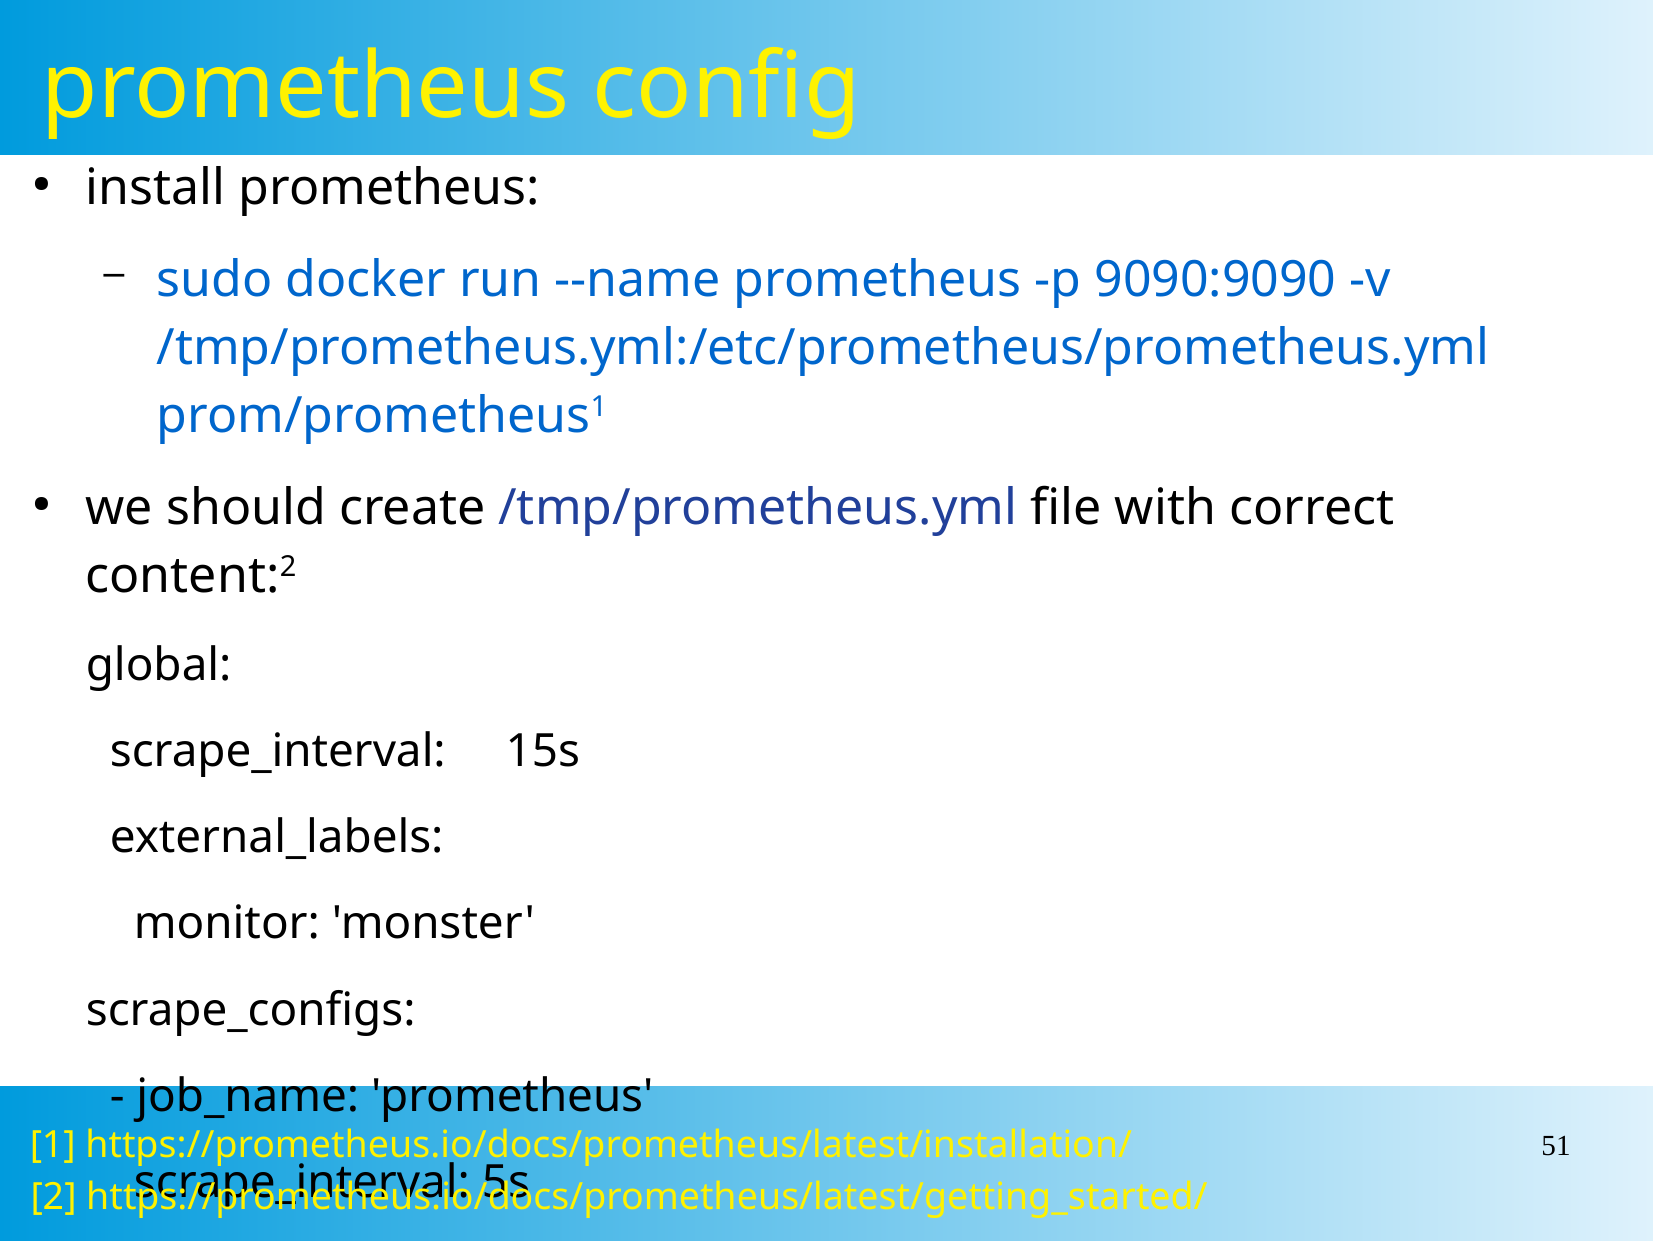

# prometheus config
install prometheus:
sudo docker run --name prometheus -p 9090:9090 -v /tmp/prometheus.yml:/etc/prometheus/prometheus.yml prom/prometheus1
we should create /tmp/prometheus.yml file with correct content:2
global:
 scrape_interval: 15s
 external_labels:
 monitor: 'monster'
scrape_configs:
 - job_name: 'prometheus'
 scrape_interval: 5s
 static_configs:
 - targets: ['192.168.122.42:26660']
[1] https://prometheus.io/docs/prometheus/latest/installation/
51
[2] https://prometheus.io/docs/prometheus/latest/getting_started/